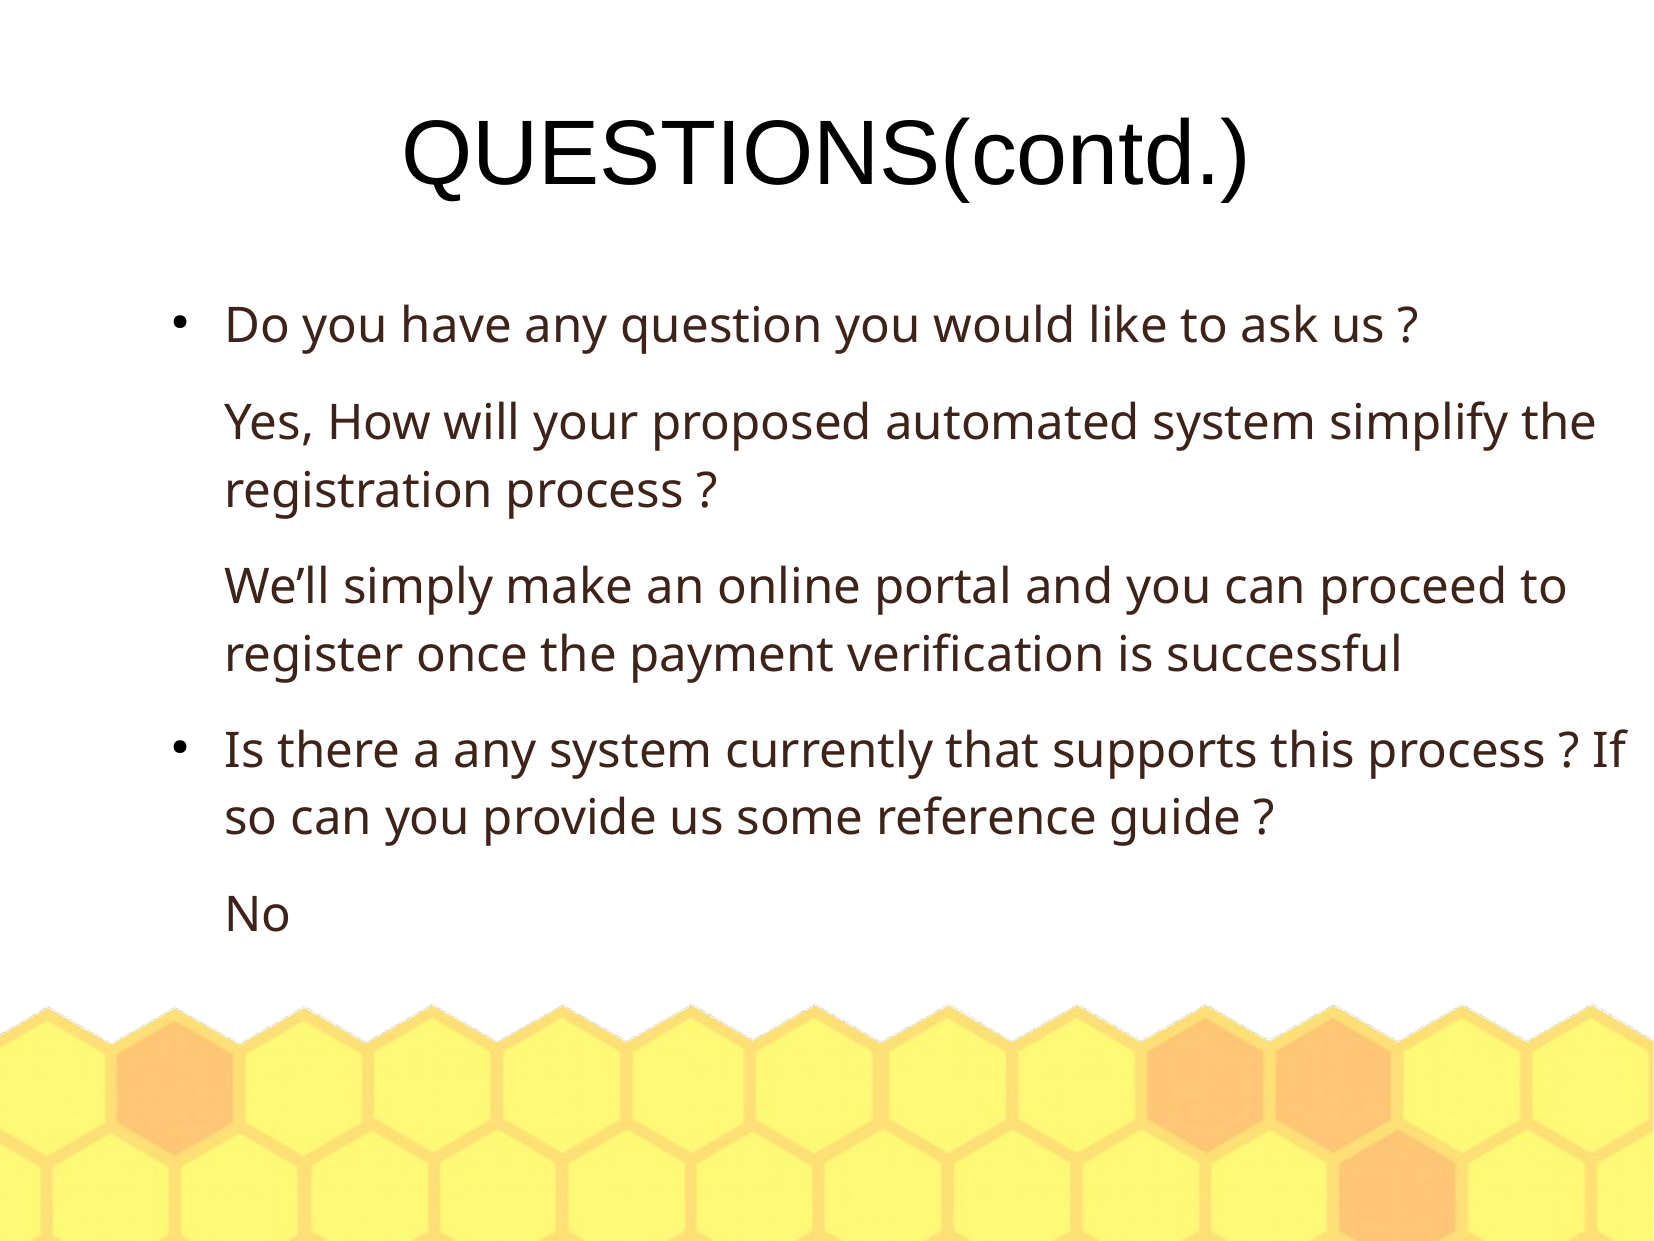

# QUESTIONS(contd.)
Do you have any question you would like to ask us ?
Yes, How will your proposed automated system simplify the registration process ?
We’ll simply make an online portal and you can proceed to register once the payment verification is successful
Is there a any system currently that supports this process ? If so can you provide us some reference guide ?
No